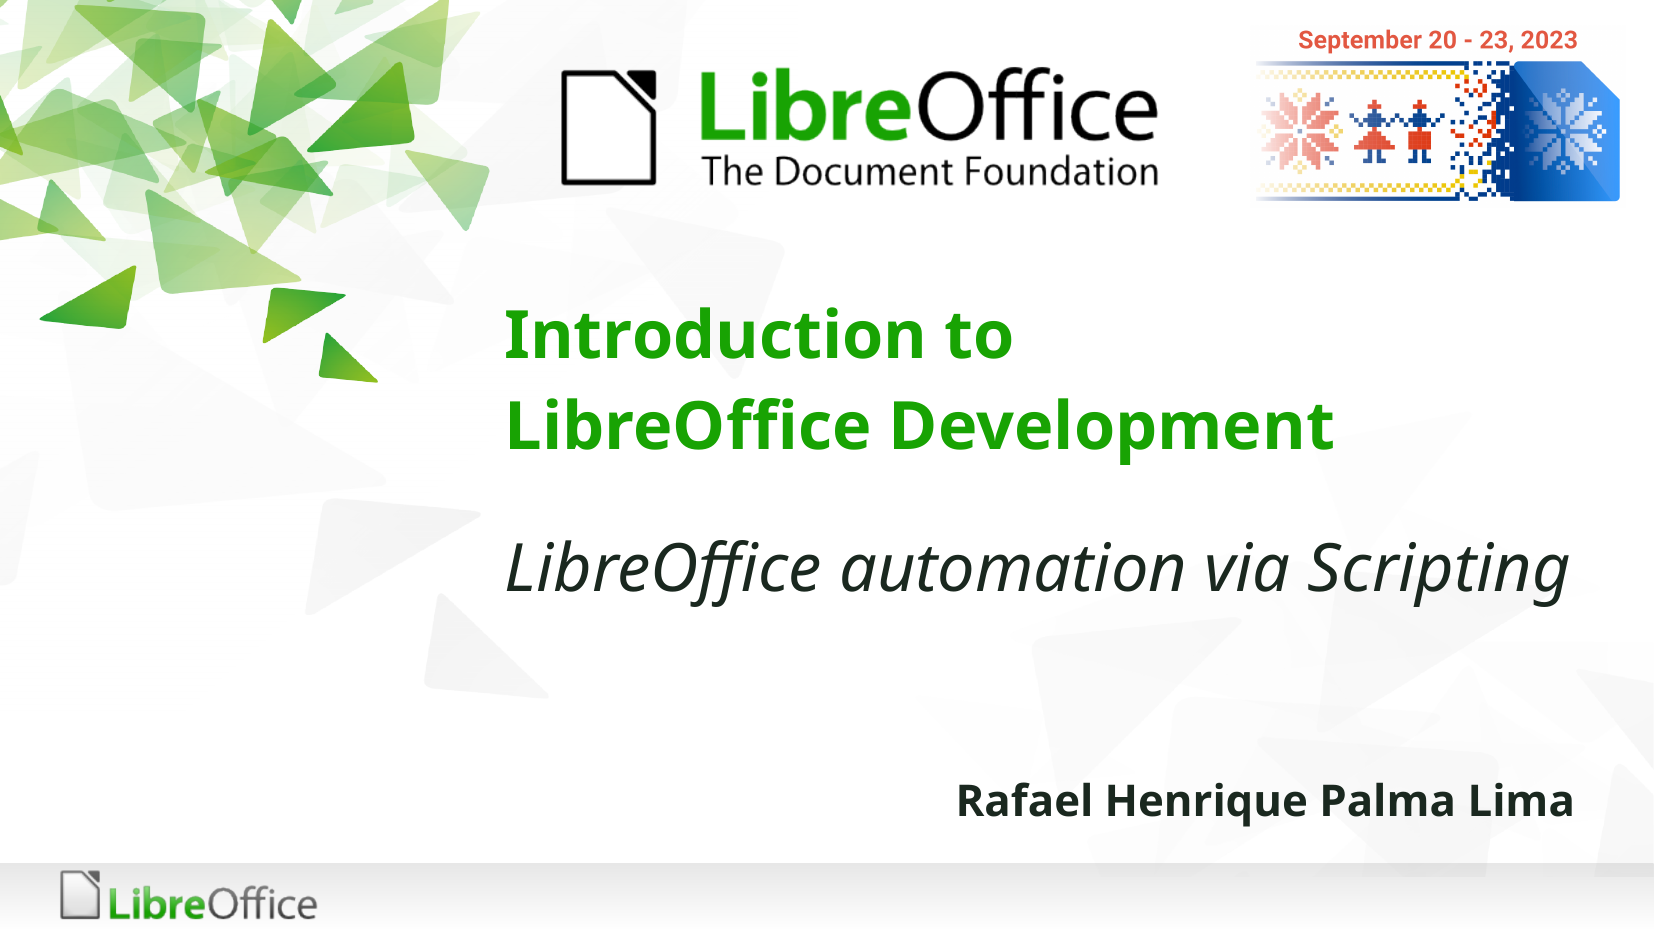

Introduction to
LibreOffice Development
LibreOffice automation via Scripting
Rafael Henrique Palma Lima